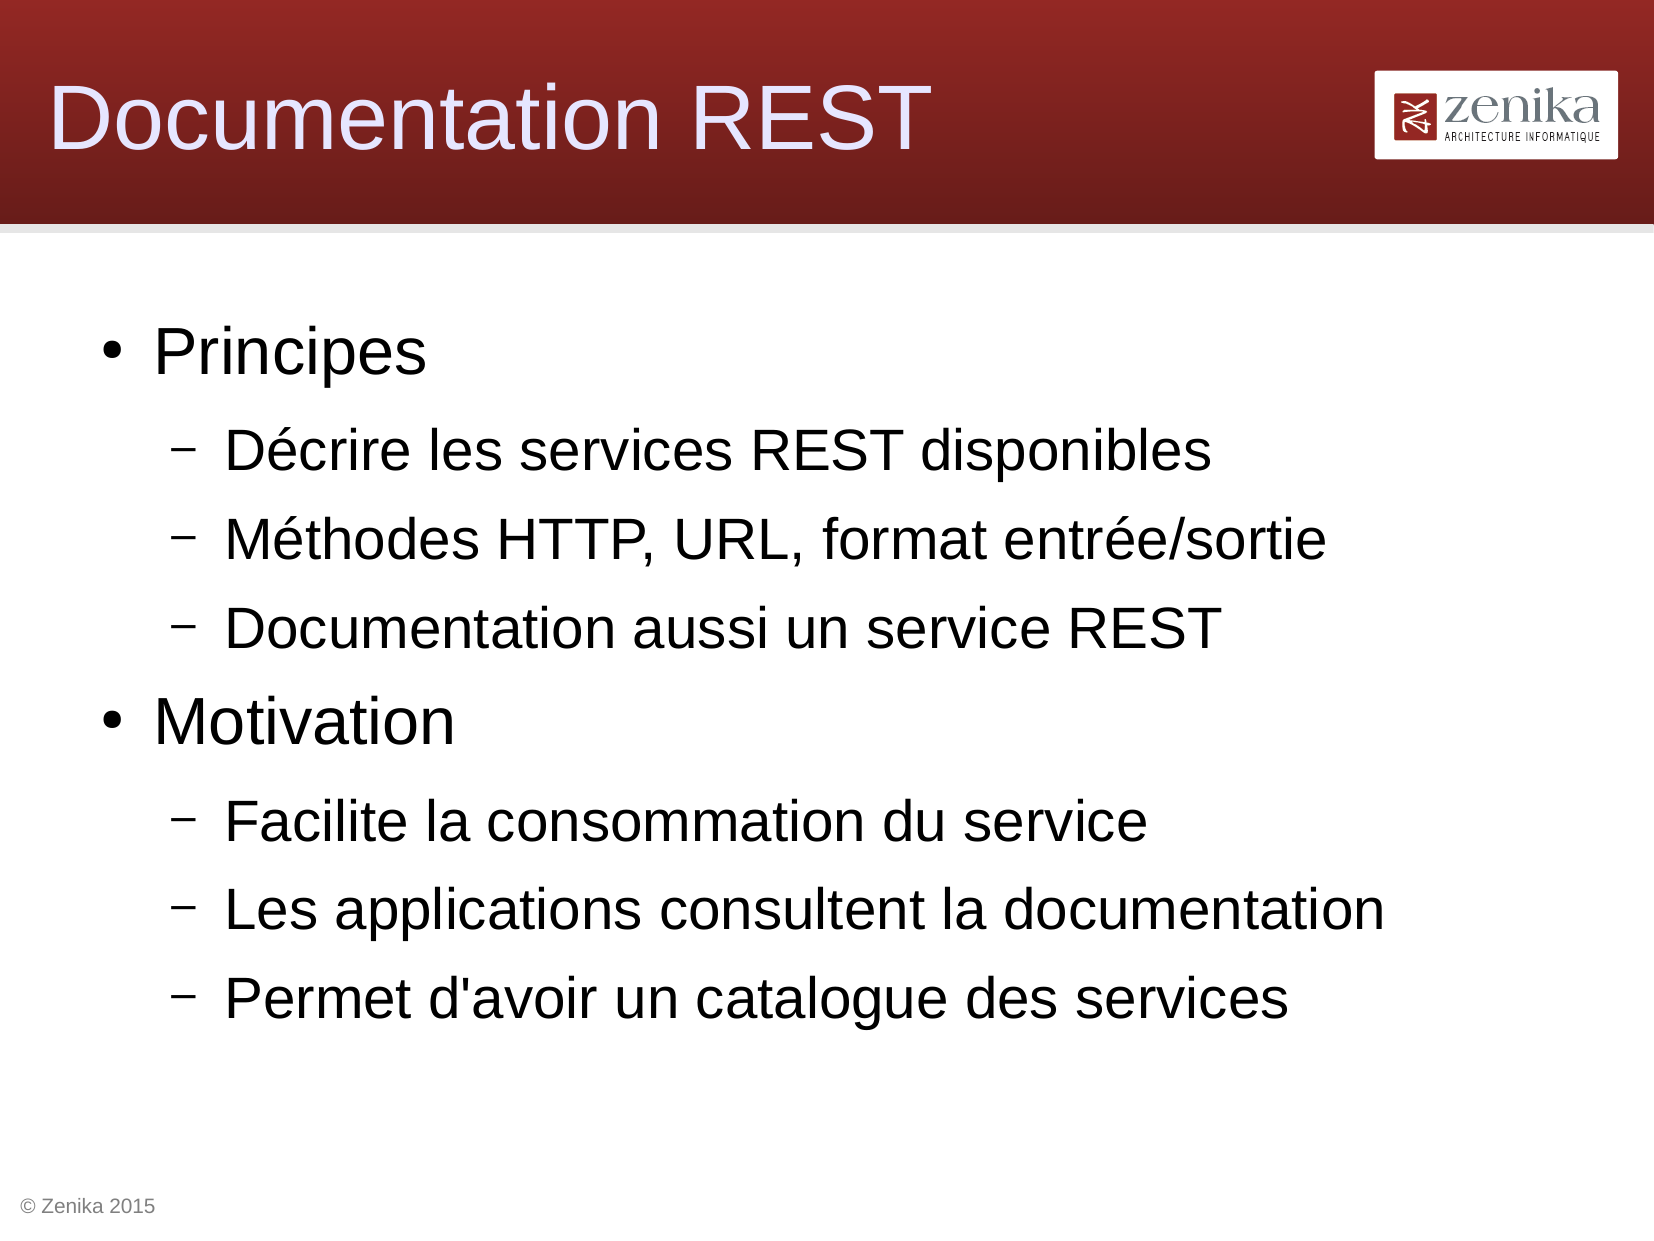

# Documentation REST
Principes
Décrire les services REST disponibles
Méthodes HTTP, URL, format entrée/sortie
Documentation aussi un service REST
Motivation
Facilite la consommation du service
Les applications consultent la documentation
Permet d'avoir un catalogue des services